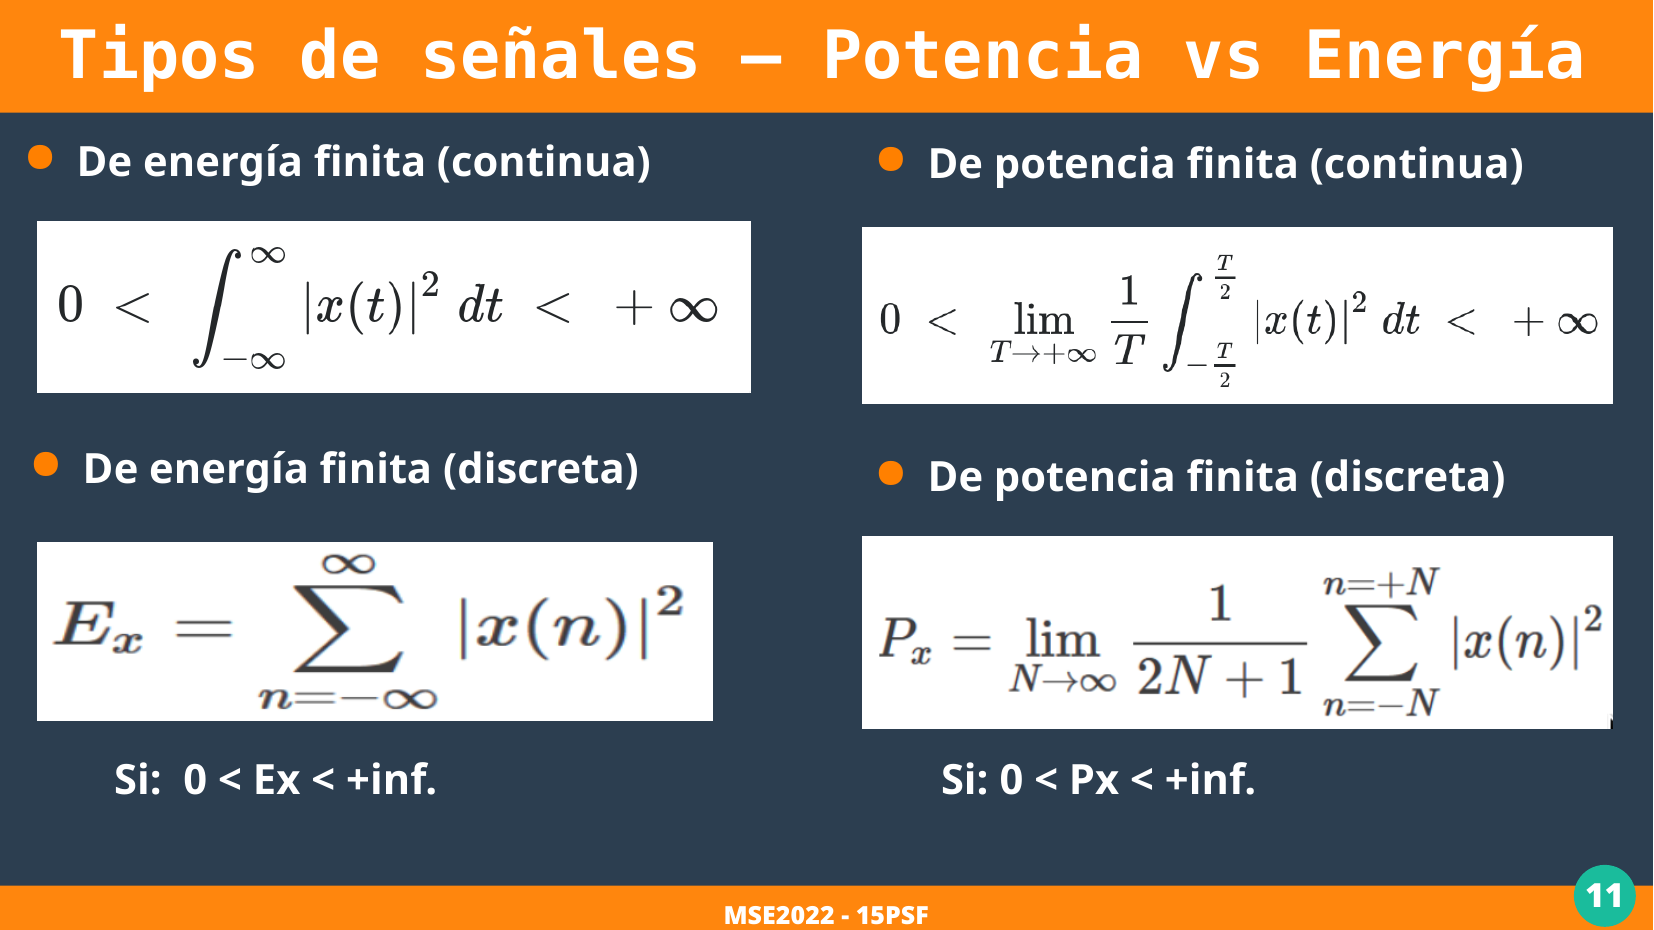

# Tipos de señales – Potencia vs Energía
De energía finita (continua)
De potencia finita (continua)
De energía finita (discreta)
De potencia finita (discreta)
Si: 0 < Ex < +inf.
Si: 0 < Px < +inf.
MSE2022 - 15PSF